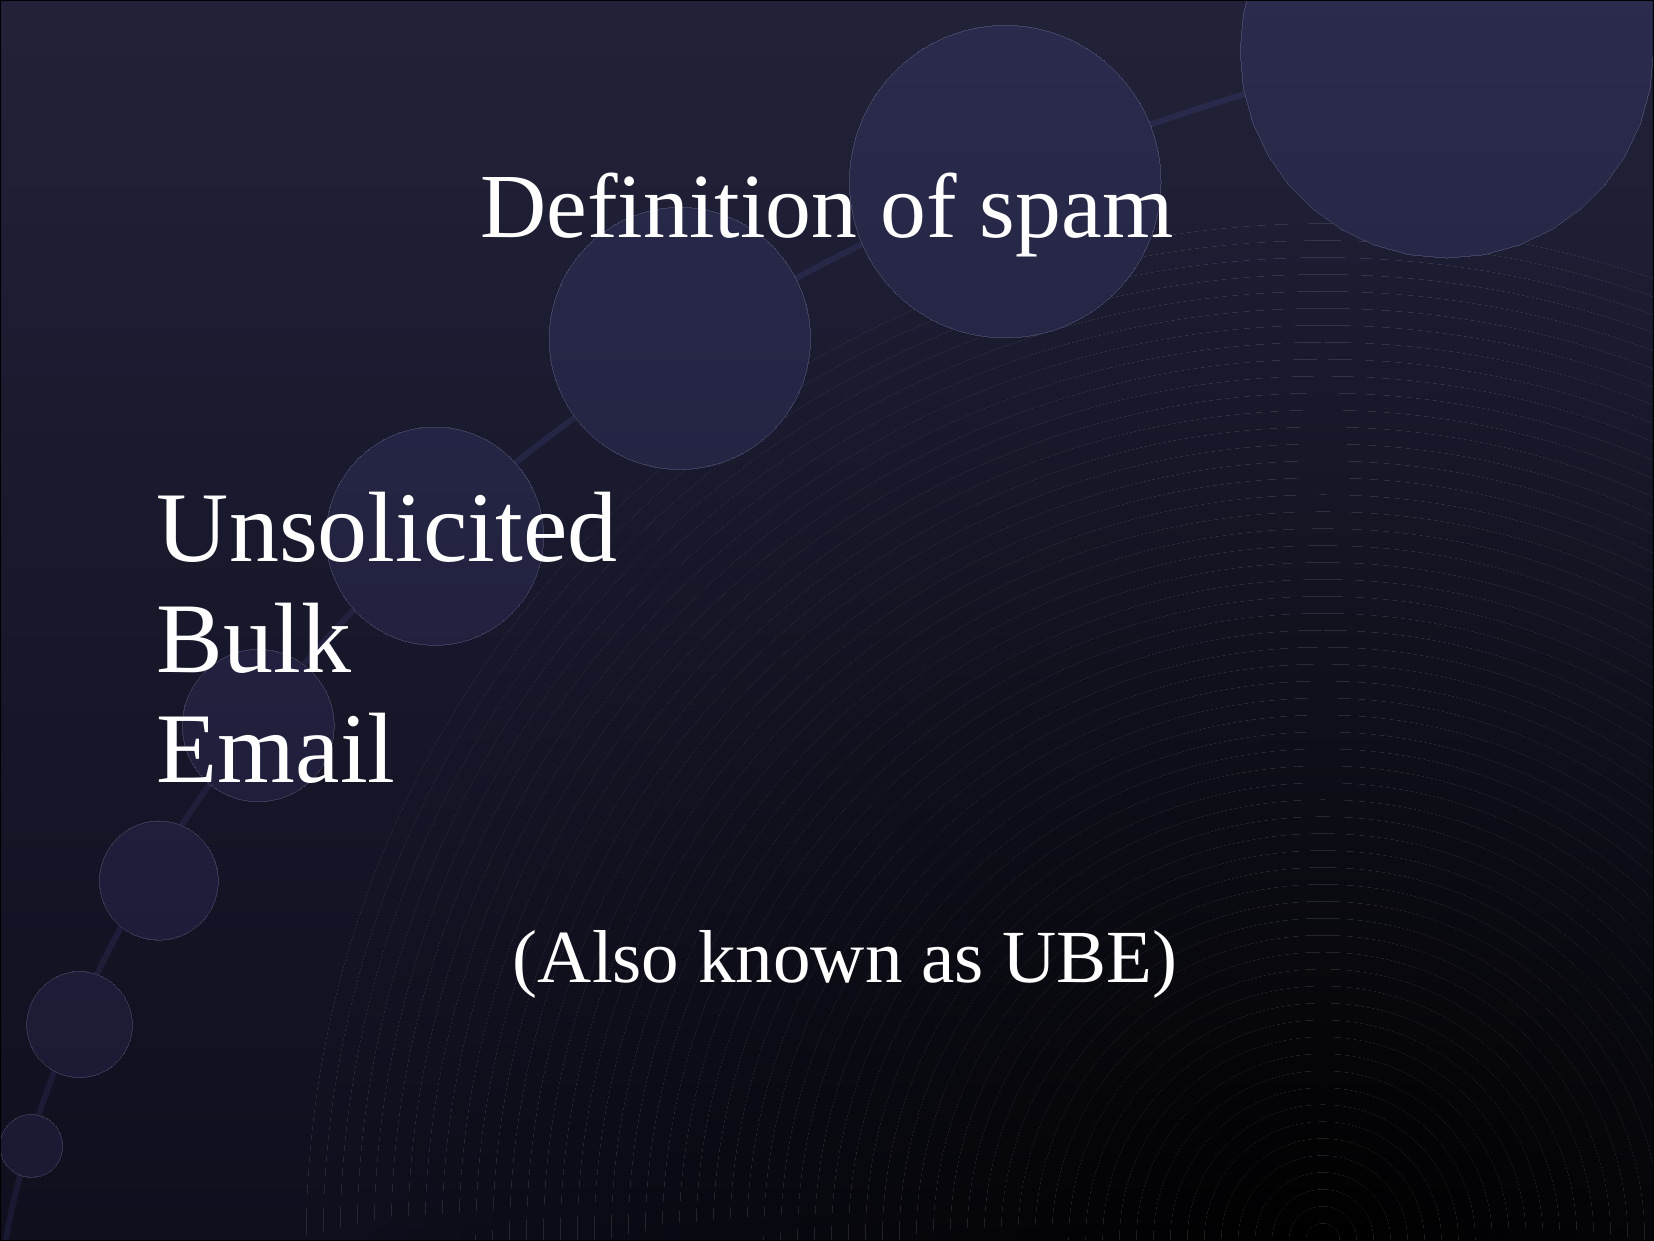

# Definition of spam
Unsolicited
Bulk
Email
(Also known as UBE)